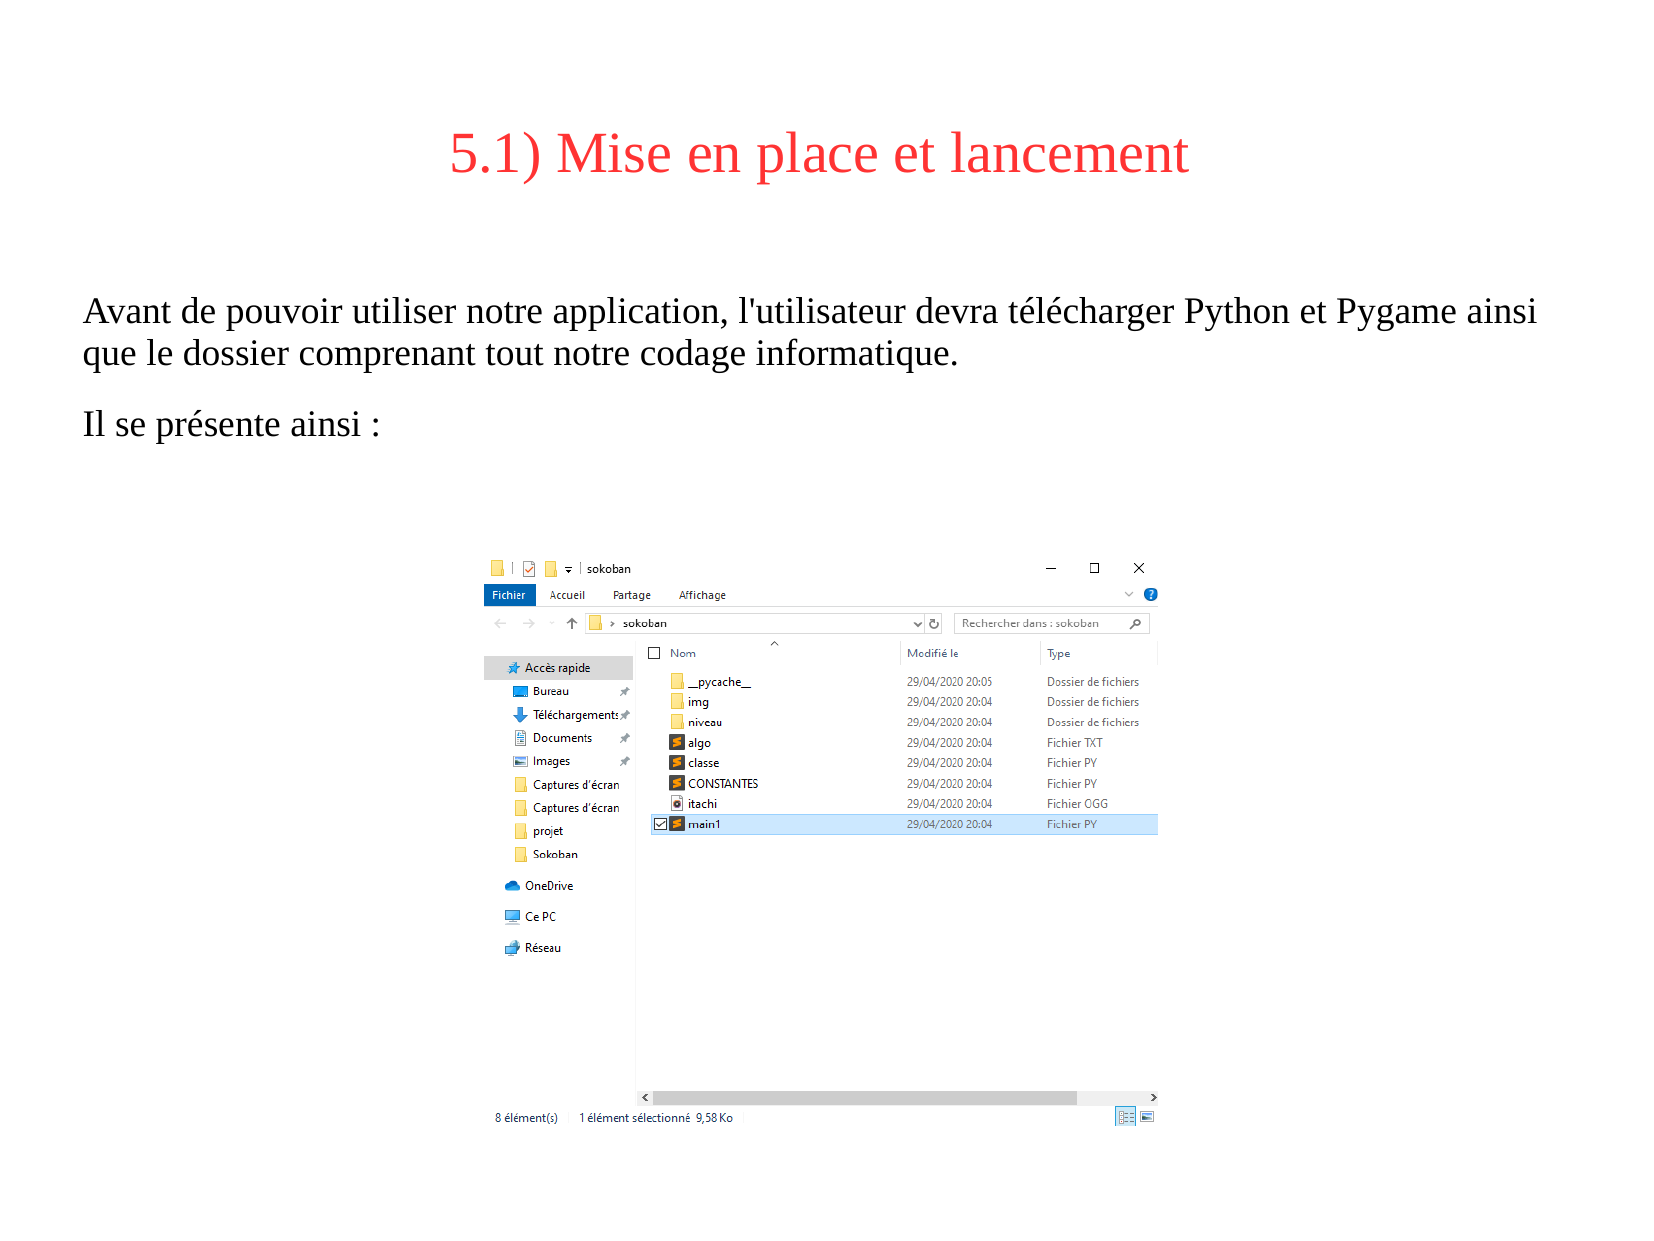

# 5.1) Mise en place et lancement
Avant de pouvoir utiliser notre application, l'utilisateur devra télécharger Python et Pygame ainsi que le dossier comprenant tout notre codage informatique.
Il se présente ainsi :